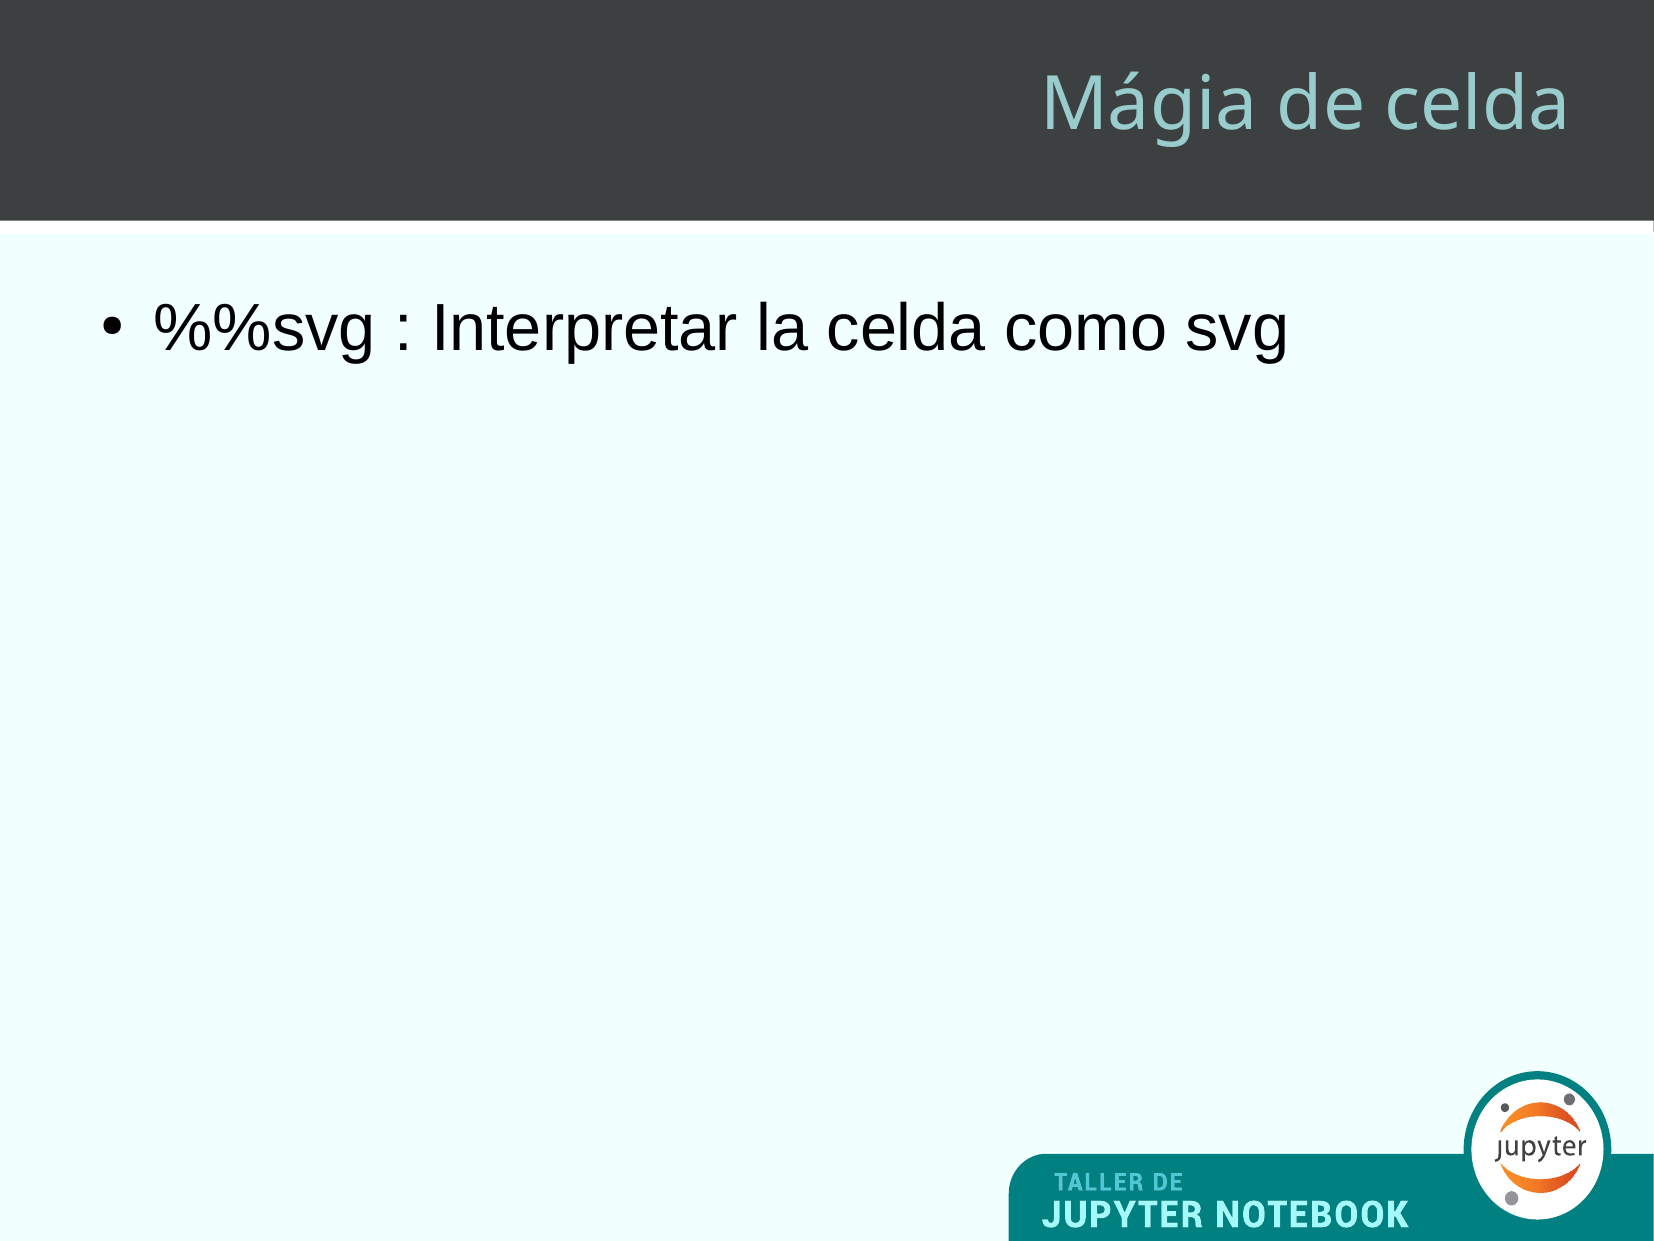

# Mágia de celda
%%svg : Interpretar la celda como svg